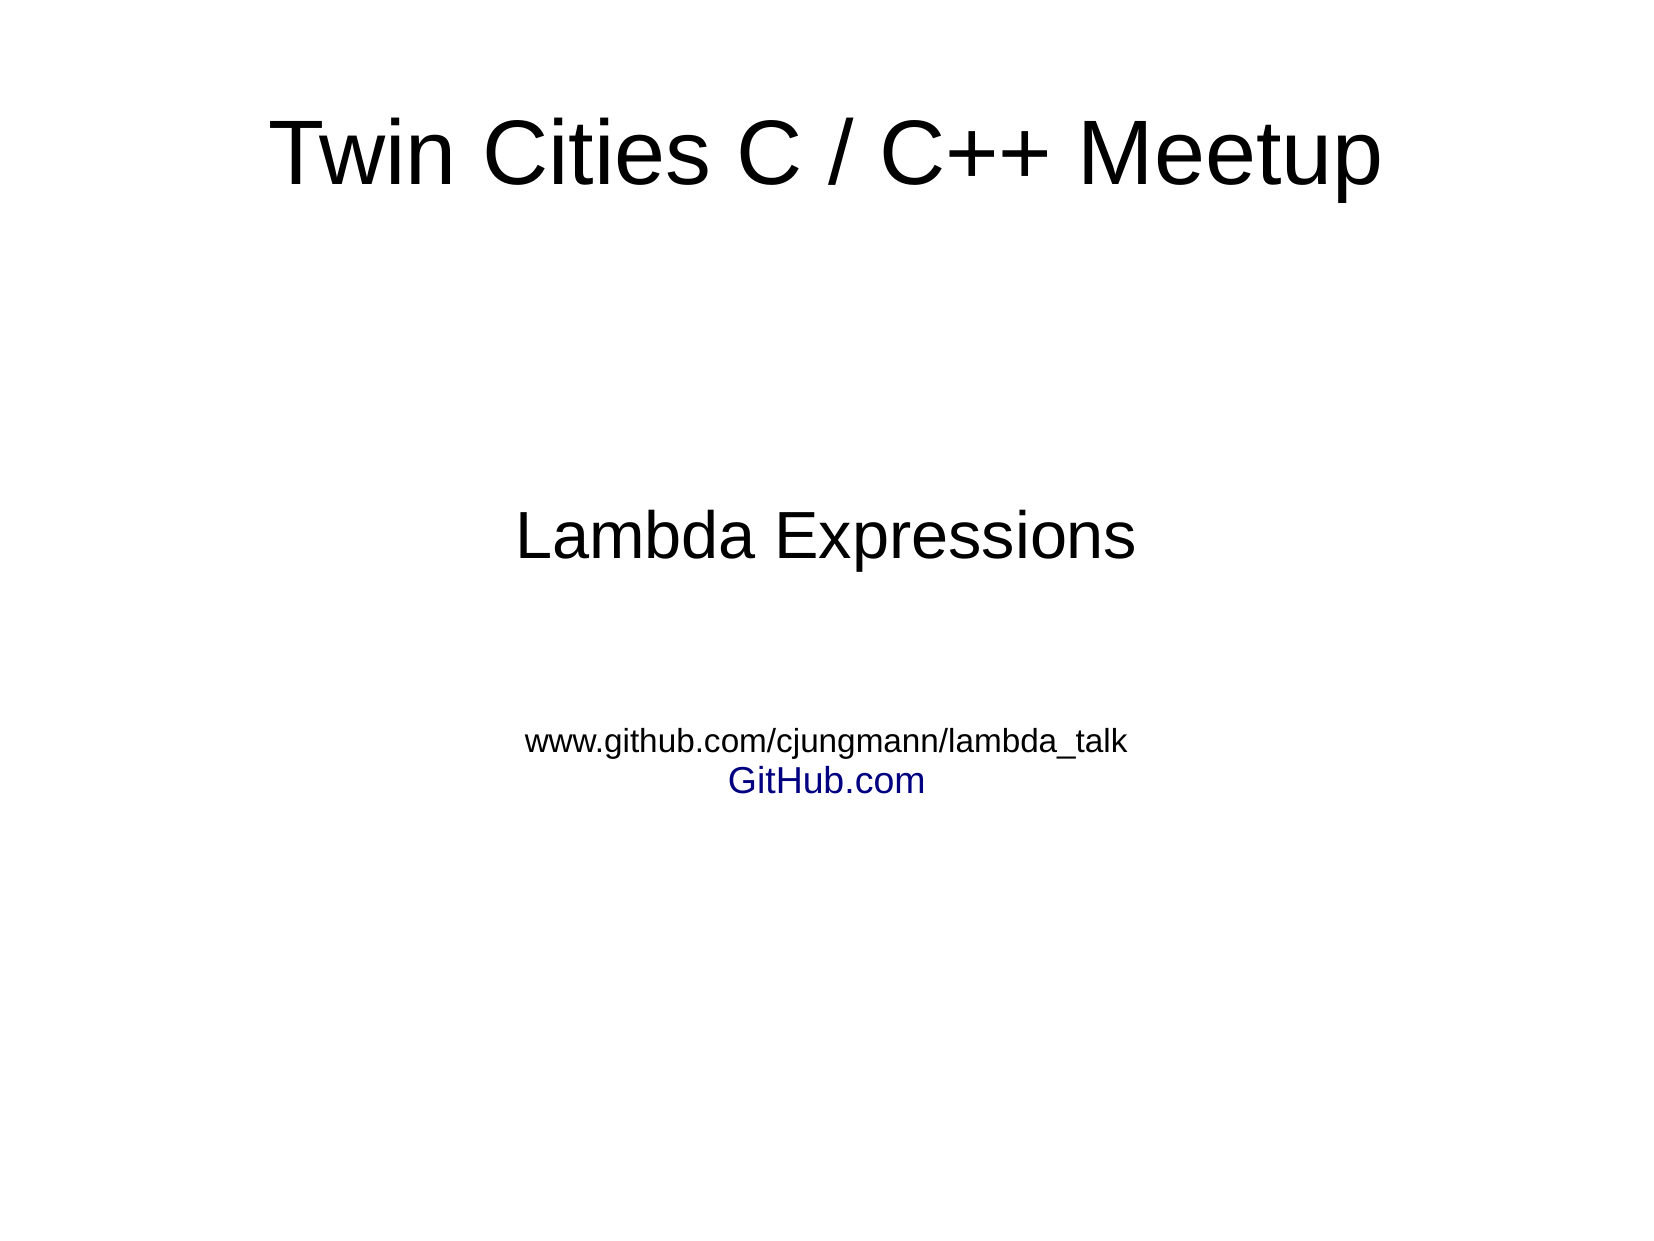

# Twin Cities C / C++ Meetup
Lambda Expressions
www.github.com/cjungmann/lambda_talk
GitHub.com